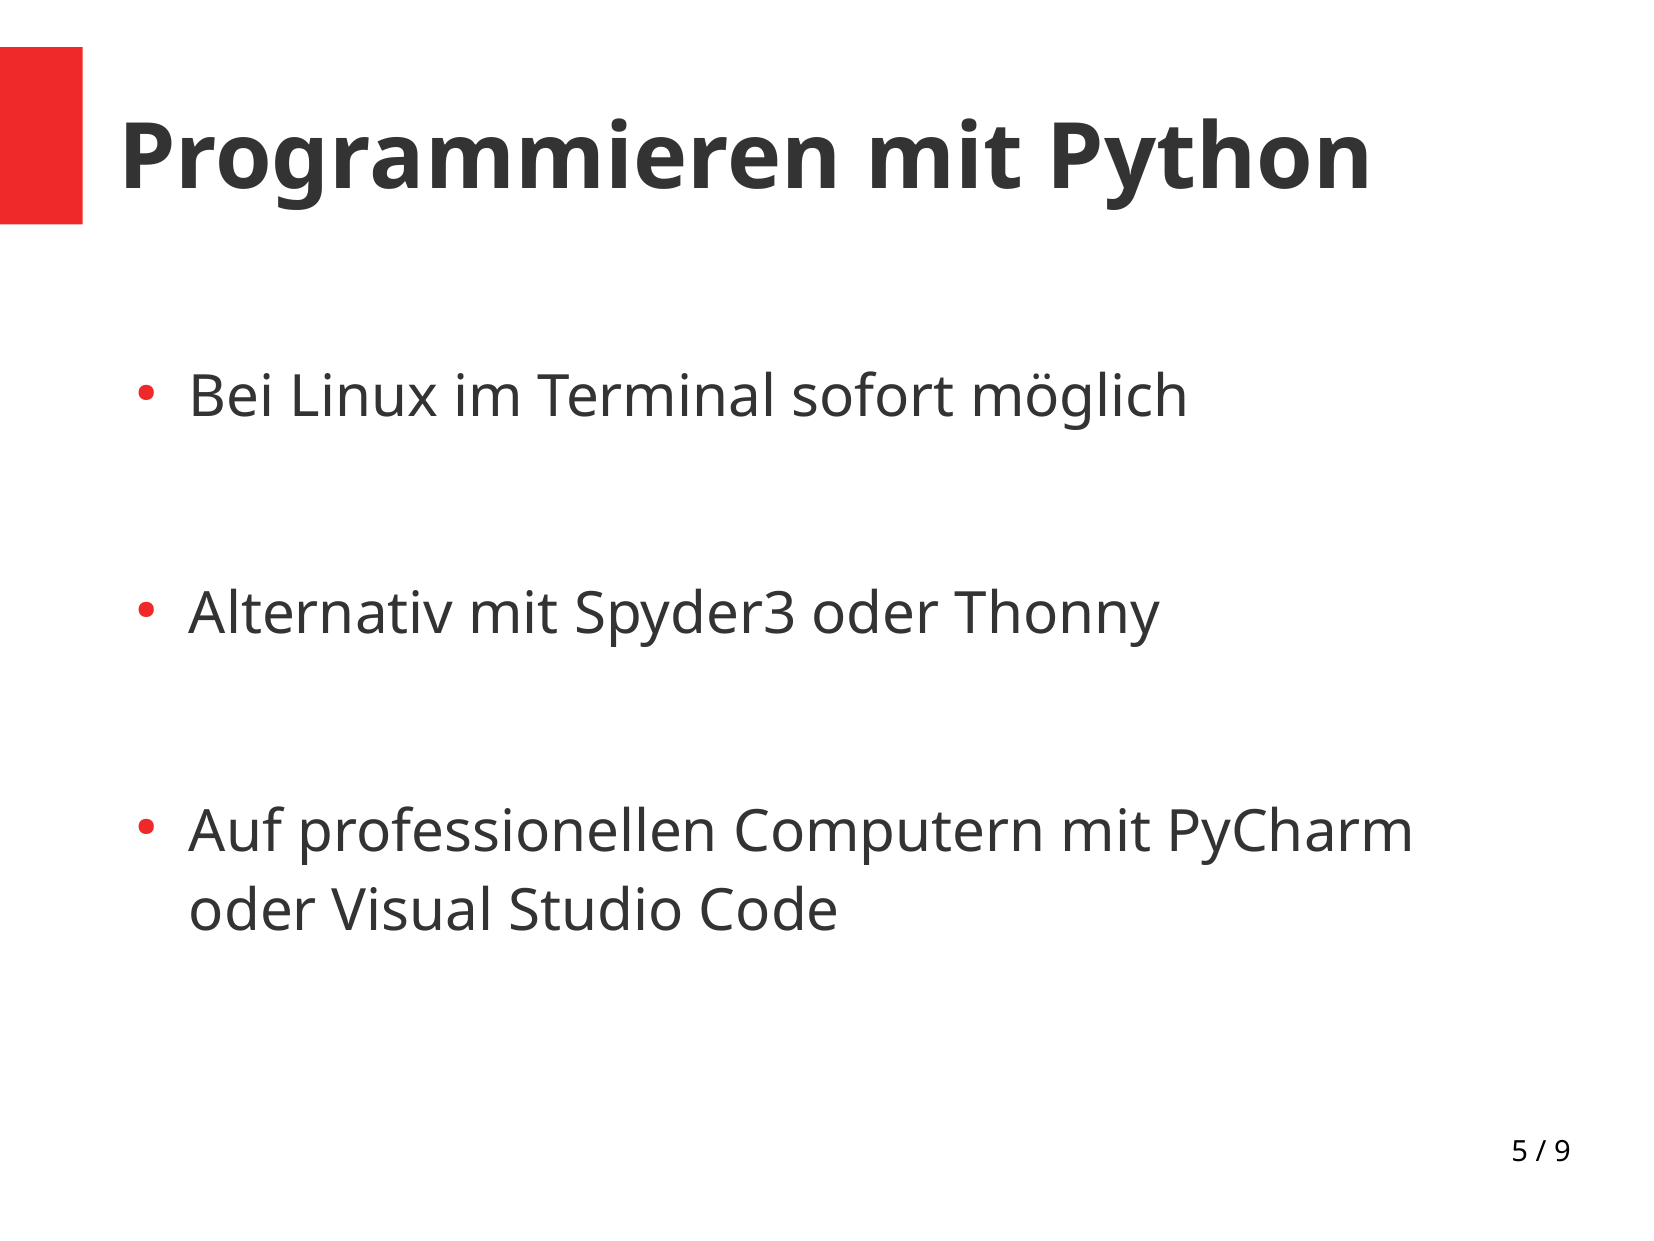

# Programmieren mit Python
Bei Linux im Terminal sofort möglich
Alternativ mit Spyder3 oder Thonny
Auf professionellen Computern mit PyCharm oder Visual Studio Code
5